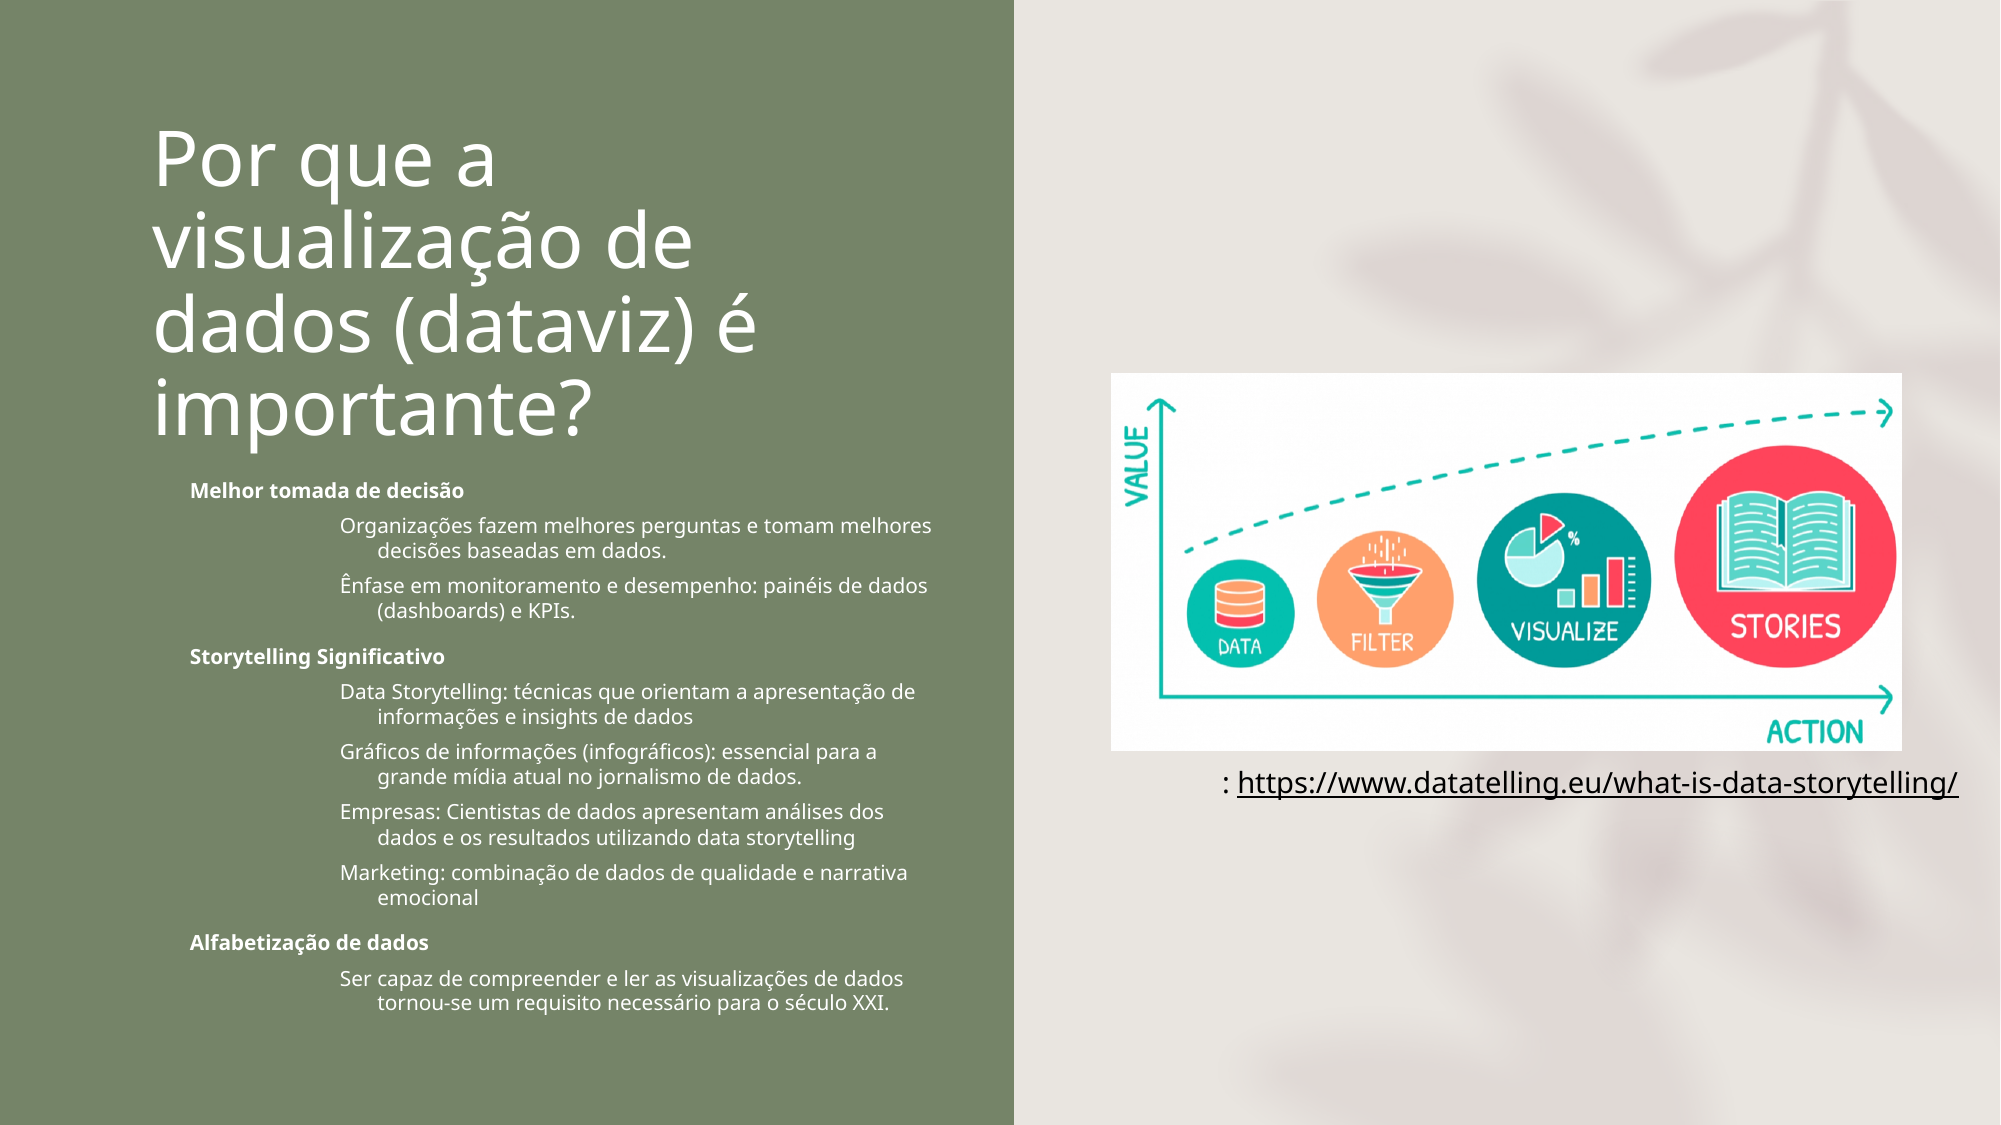

# Por que a visualização de dados (dataviz) é importante?
Melhor tomada de decisão
Organizações fazem melhores perguntas e tomam melhores decisões baseadas em dados.
Ênfase em monitoramento e desempenho: painéis de dados (dashboards) e KPIs.
Storytelling Significativo
Data Storytelling: técnicas que orientam a apresentação de informações e insights de dados
Gráficos de informações (infográficos): essencial para a grande mídia atual no jornalismo de dados.
Empresas: Cientistas de dados apresentam análises dos dados e os resultados utilizando data storytelling
Marketing: combinação de dados de qualidade e narrativa emocional
Alfabetização de dados
Ser capaz de compreender e ler as visualizações de dados tornou-se um requisito necessário para o século XXI.
: https://www.datatelling.eu/what-is-data-storytelling/